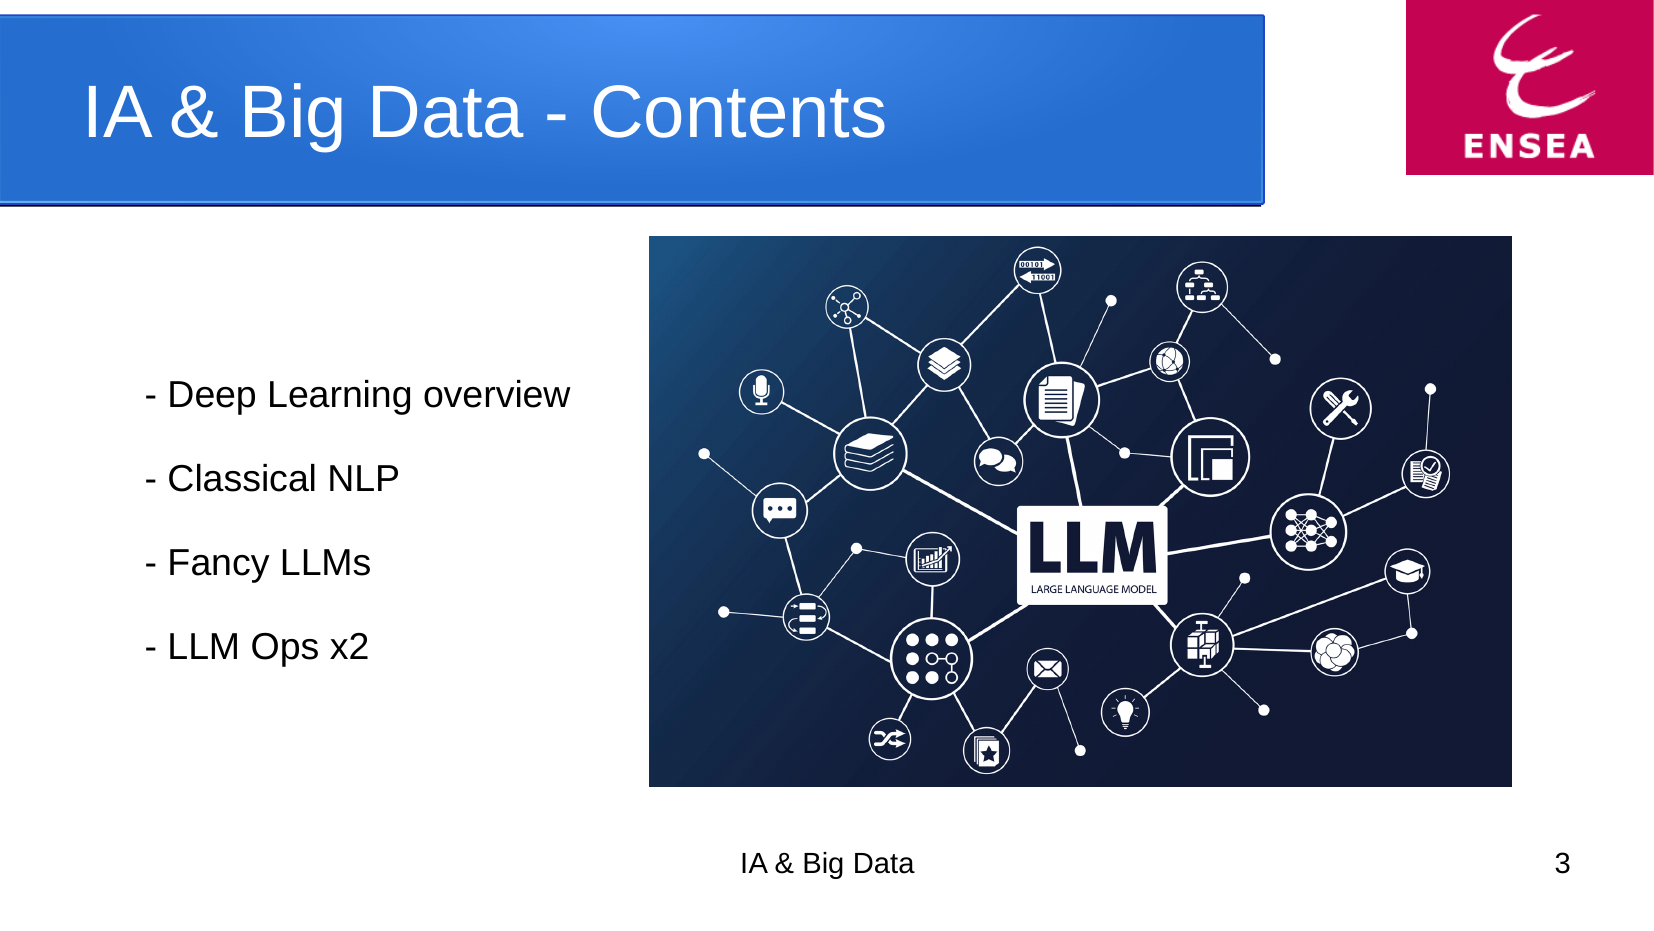

# IA & Big Data - Contents
- Deep Learning overview
- Classical NLP
- Fancy LLMs
- LLM Ops x2
IA & Big Data
3